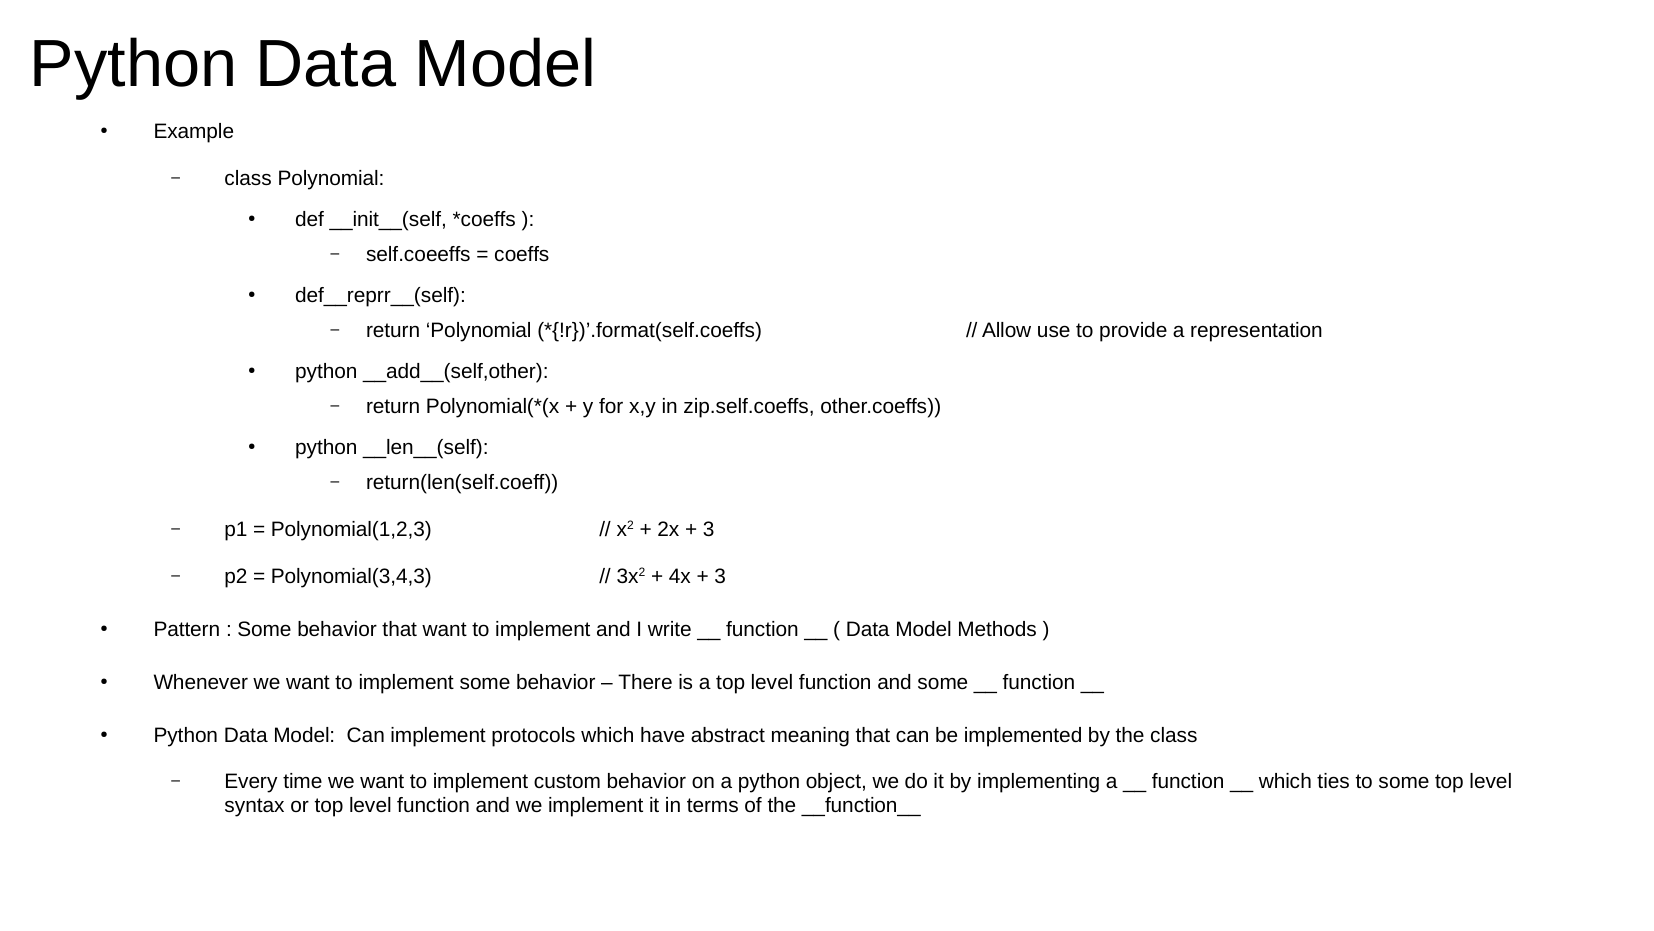

Python Data Model
#
Example
class Polynomial:
def __init__(self, *coeffs ):
self.coeeffs = coeffs
def__reprr__(self):
return ‘Polynomial (*{!r})’.format(self.coeffs)			// Allow use to provide a representation
python __add__(self,other):
return Polynomial(*(x + y for x,y in zip.self.coeffs, other.coeffs))
python __len__(self):
return(len(self.coeff))
p1 = Polynomial(1,2,3)			// x2 + 2x + 3
p2 = Polynomial(3,4,3) 			// 3x2 + 4x + 3
Pattern : Some behavior that want to implement and I write __ function __ ( Data Model Methods )
Whenever we want to implement some behavior – There is a top level function and some __ function __
Python Data Model: Can implement protocols which have abstract meaning that can be implemented by the class
Every time we want to implement custom behavior on a python object, we do it by implementing a __ function __ which ties to some top level syntax or top level function and we implement it in terms of the __function__